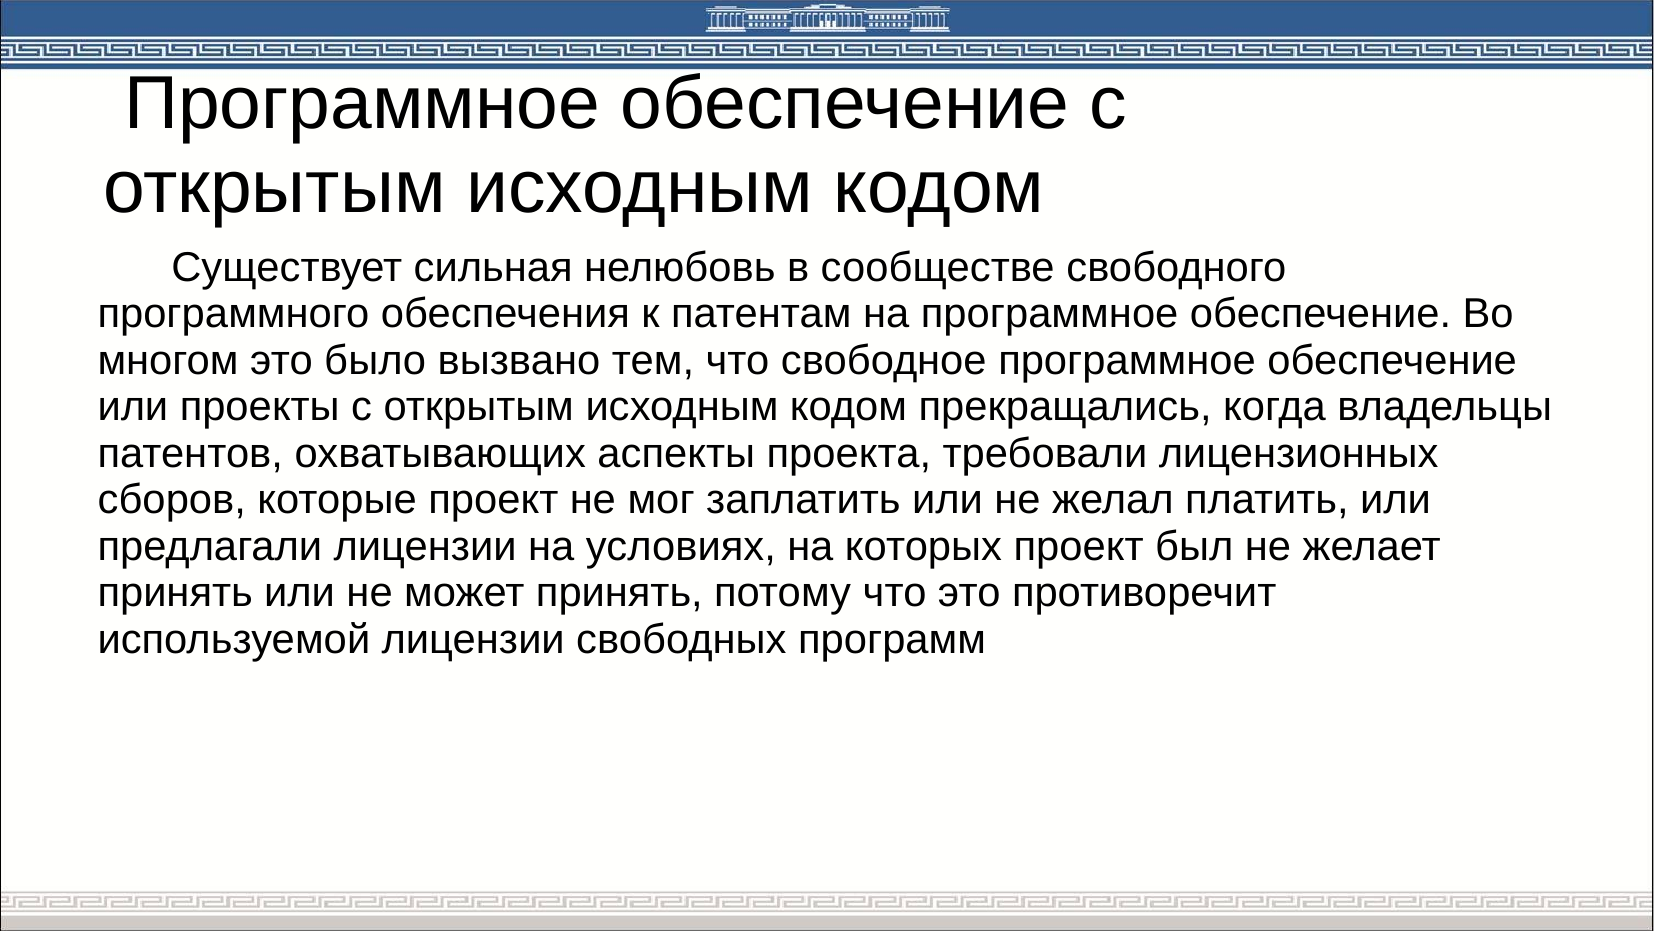

#
 Программное обеспечение с открытым исходным кодом
	Существует сильная нелюбовь в сообществе свободного программного обеспечения к патентам на программное обеспечение. Во многом это было вызвано тем, что свободное программное обеспечение или проекты с открытым исходным кодом прекращались, когда владельцы патентов, охватывающих аспекты проекта, требовали лицензионных сборов, которые проект не мог заплатить или не желал платить, или предлагали лицензии на условиях, на которых проект был не желает принять или не может принять, потому что это противоречит используемой лицензии свободных программ